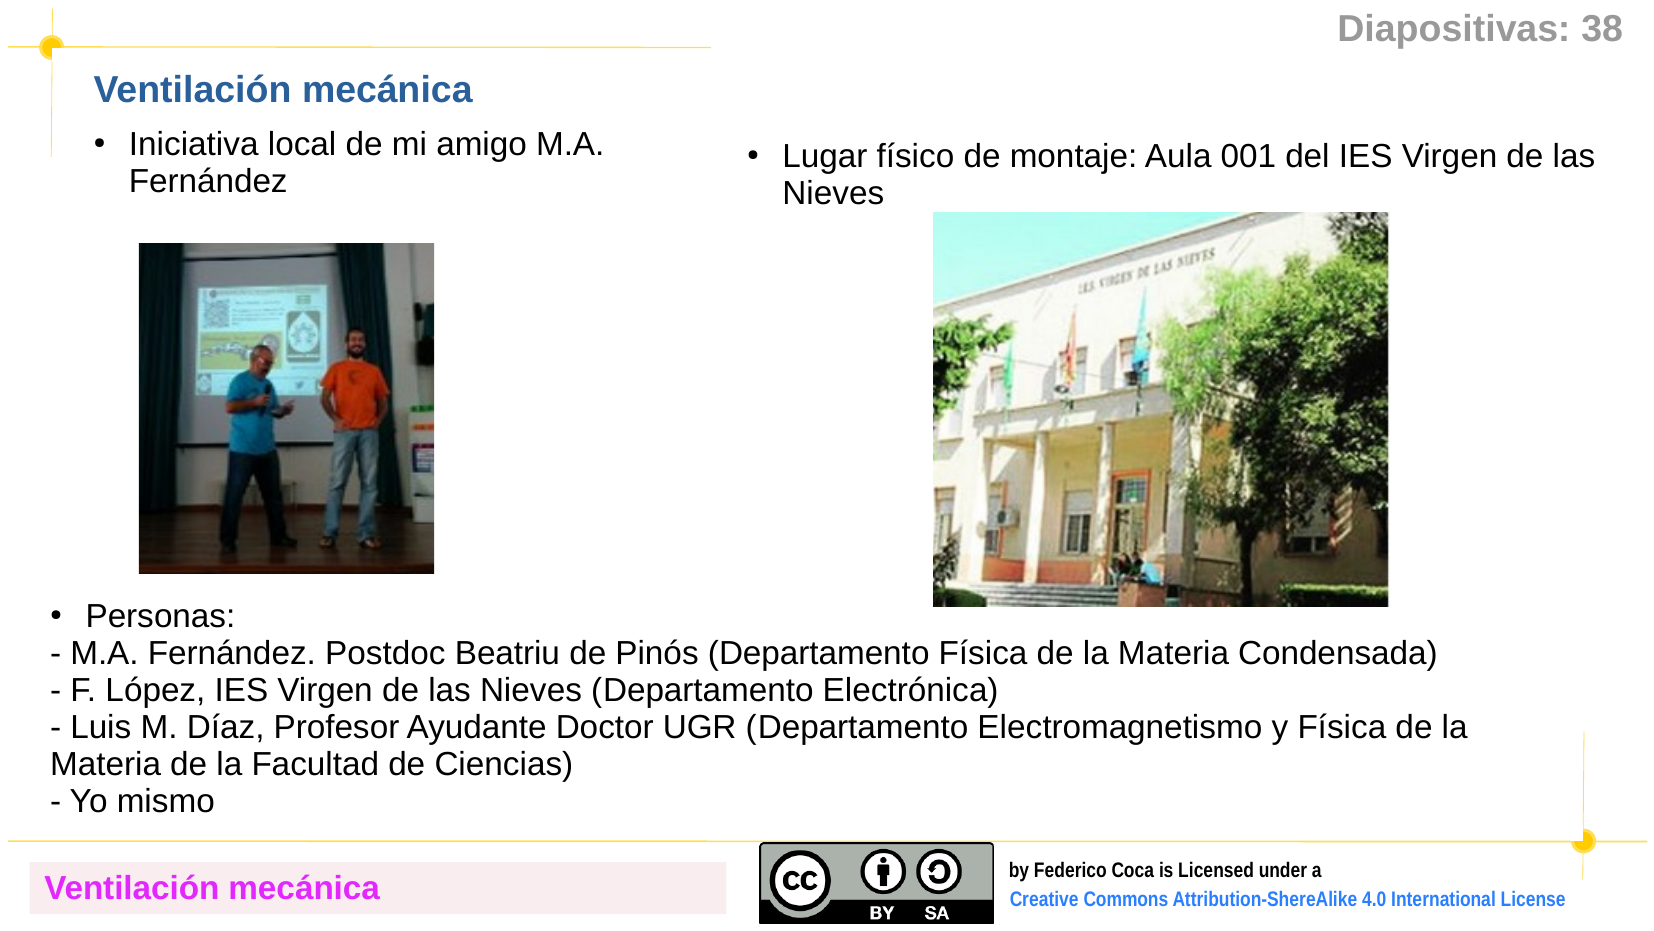

Diapositivas: 38
Ventilación mecánica
Iniciativa local de mi amigo M.A. Fernández
Lugar físico de montaje: Aula 001 del IES Virgen de las Nieves
Personas:
- M.A. Fernández. Postdoc Beatriu de Pinós (Departamento Física de la Materia Condensada)
- F. López, IES Virgen de las Nieves (Departamento Electrónica)
- Luis M. Díaz, Profesor Ayudante Doctor UGR (Departamento Electromagnetismo y Física de la Materia de la Facultad de Ciencias)
- Yo mismo
Ventilación mecánica